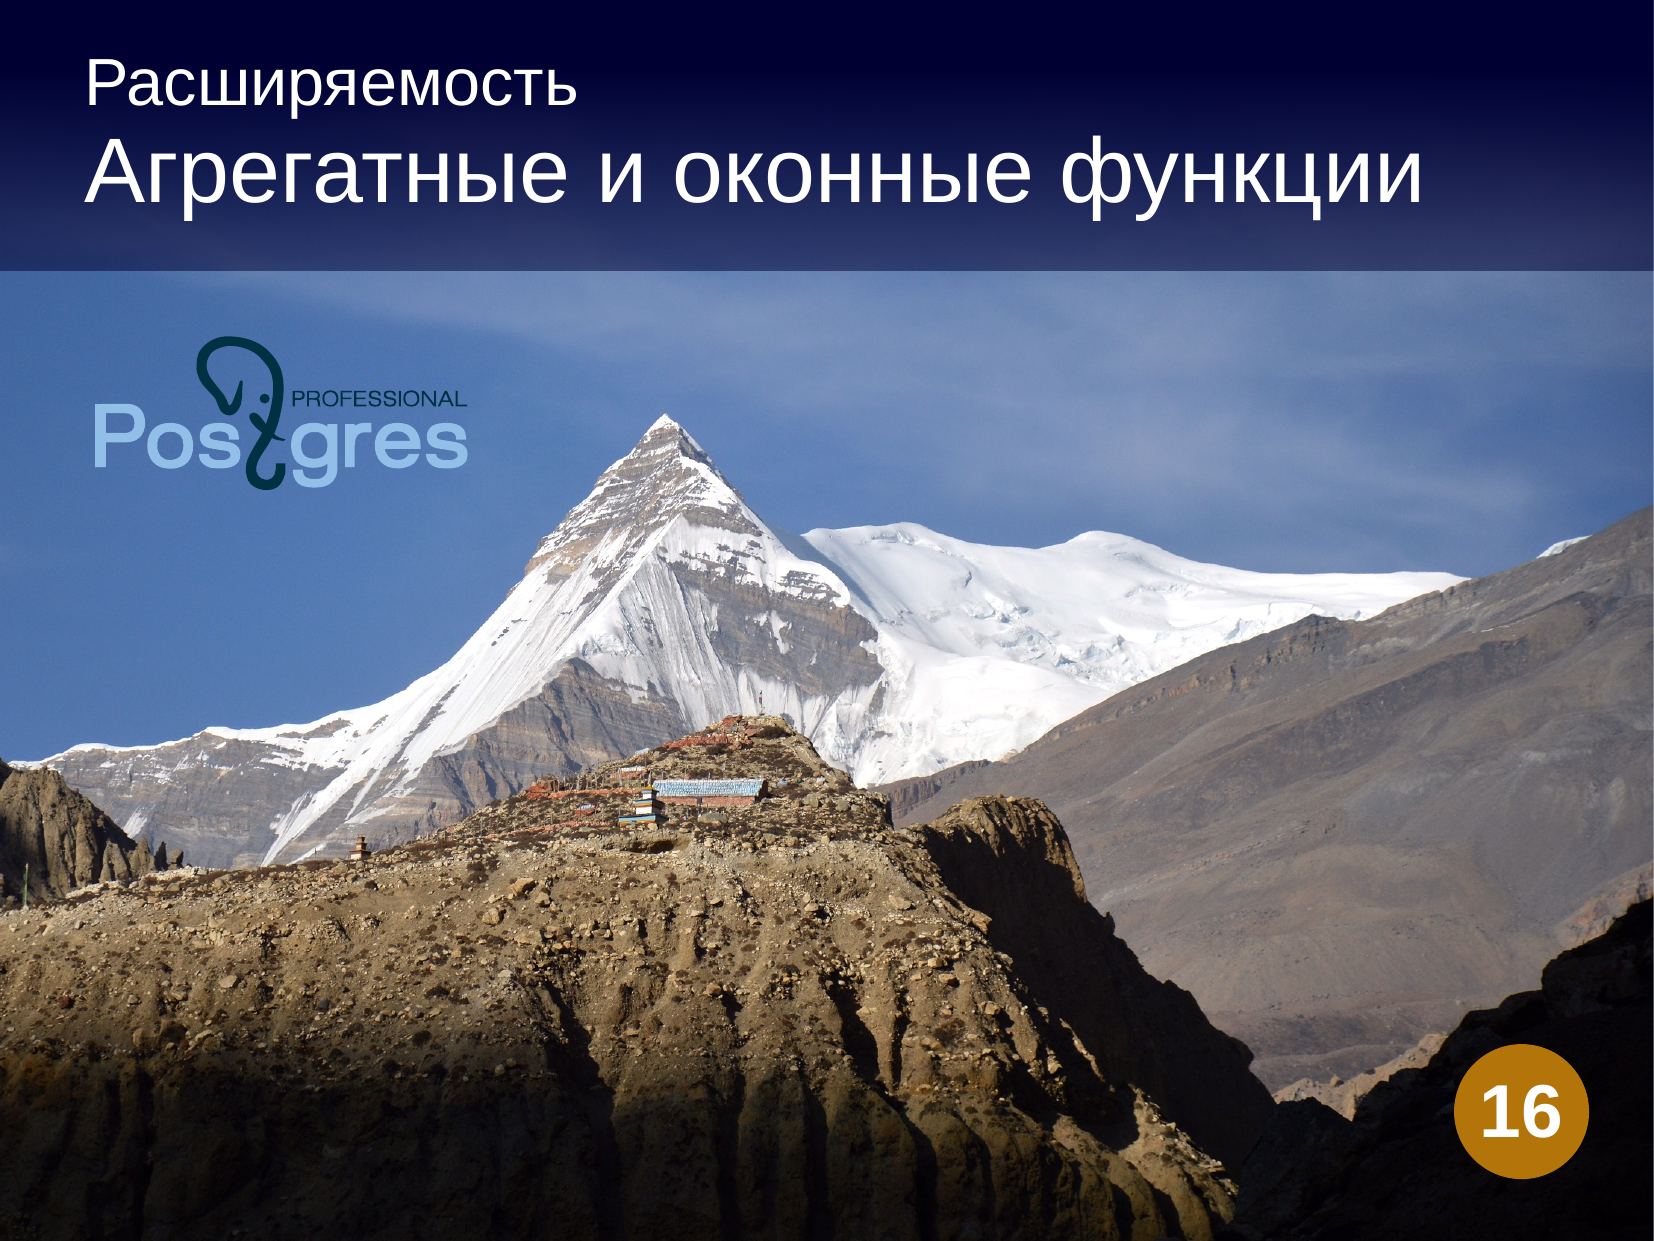

# Расширяемость Агрегатные и оконные функции
16